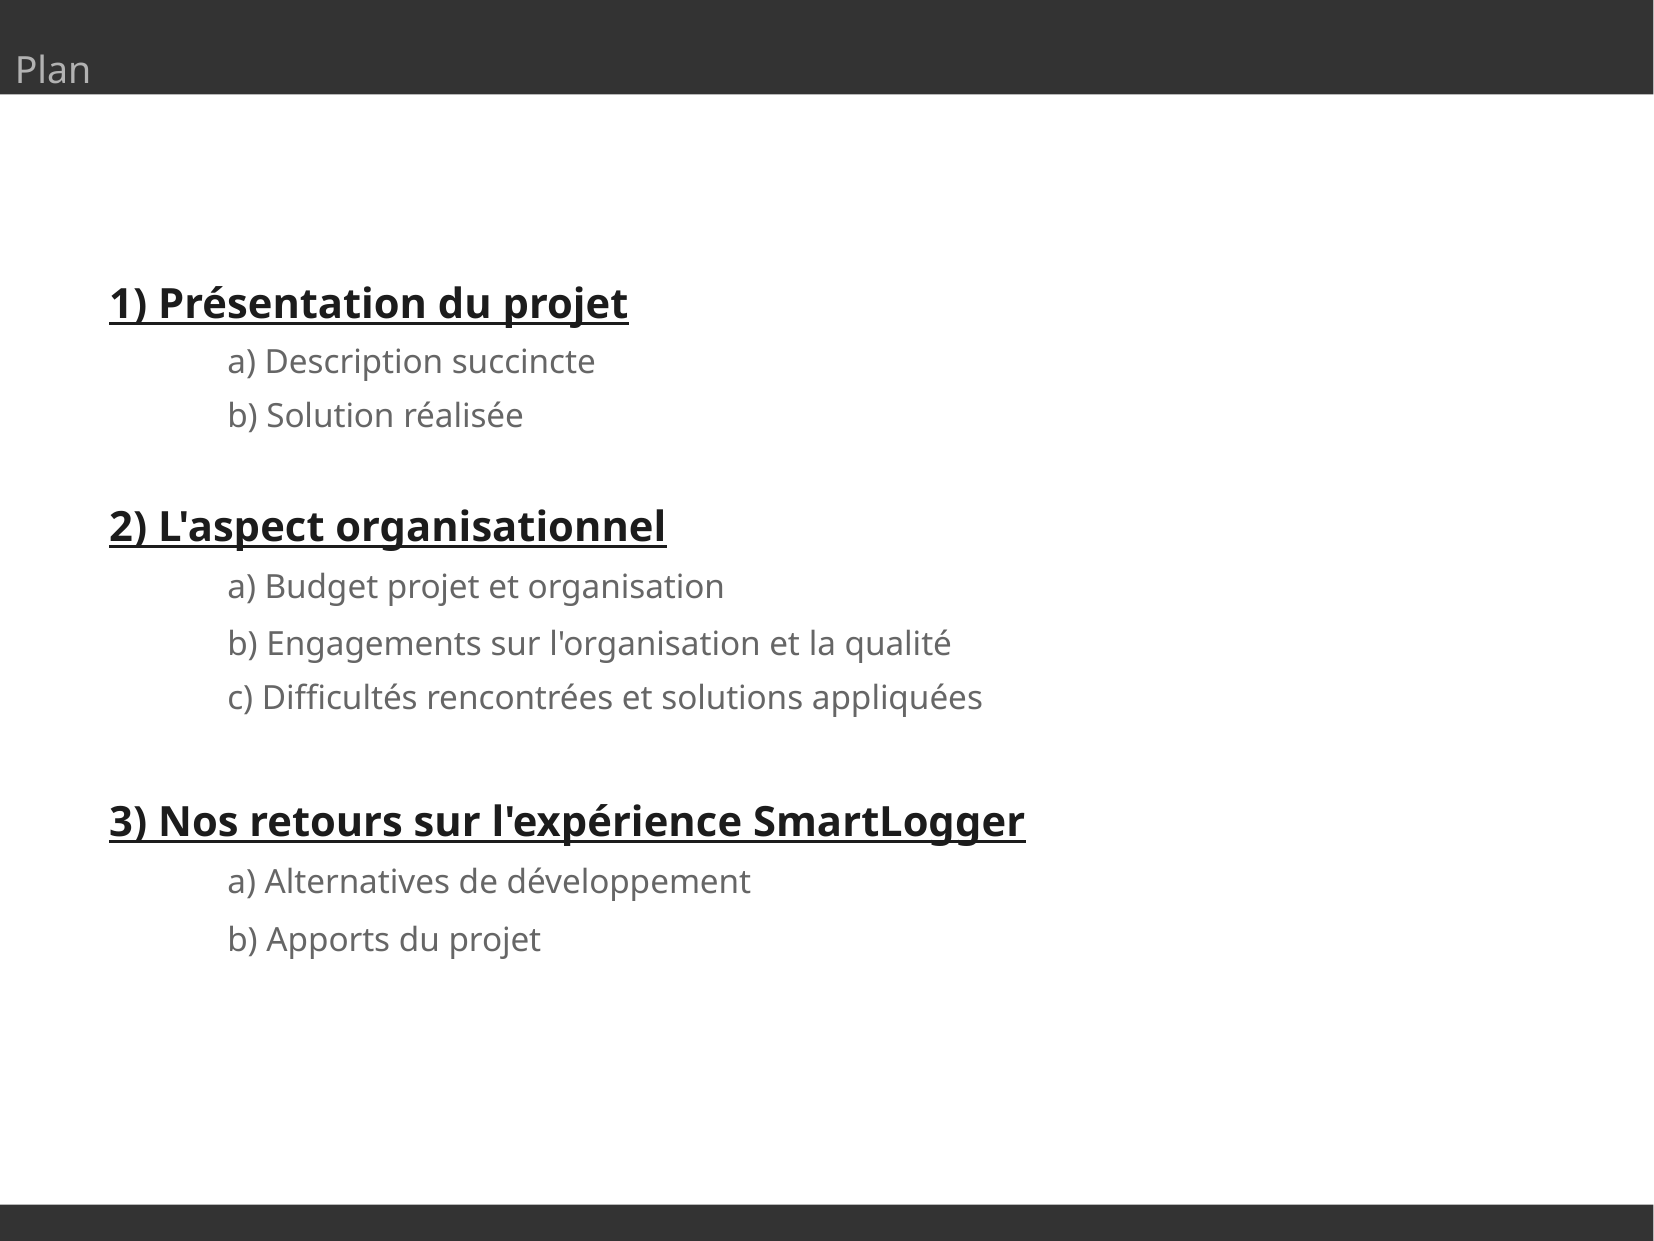

Plan
1) Présentation du projet
a) Description succincte
b) Solution réalisée
2) L'aspect organisationnel
a) Budget projet et organisation
b) Engagements sur l'organisation et la qualité
c) Difficultés rencontrées et solutions appliquées
3) Nos retours sur l'expérience SmartLogger
a) Alternatives de développement
b) Apports du projet